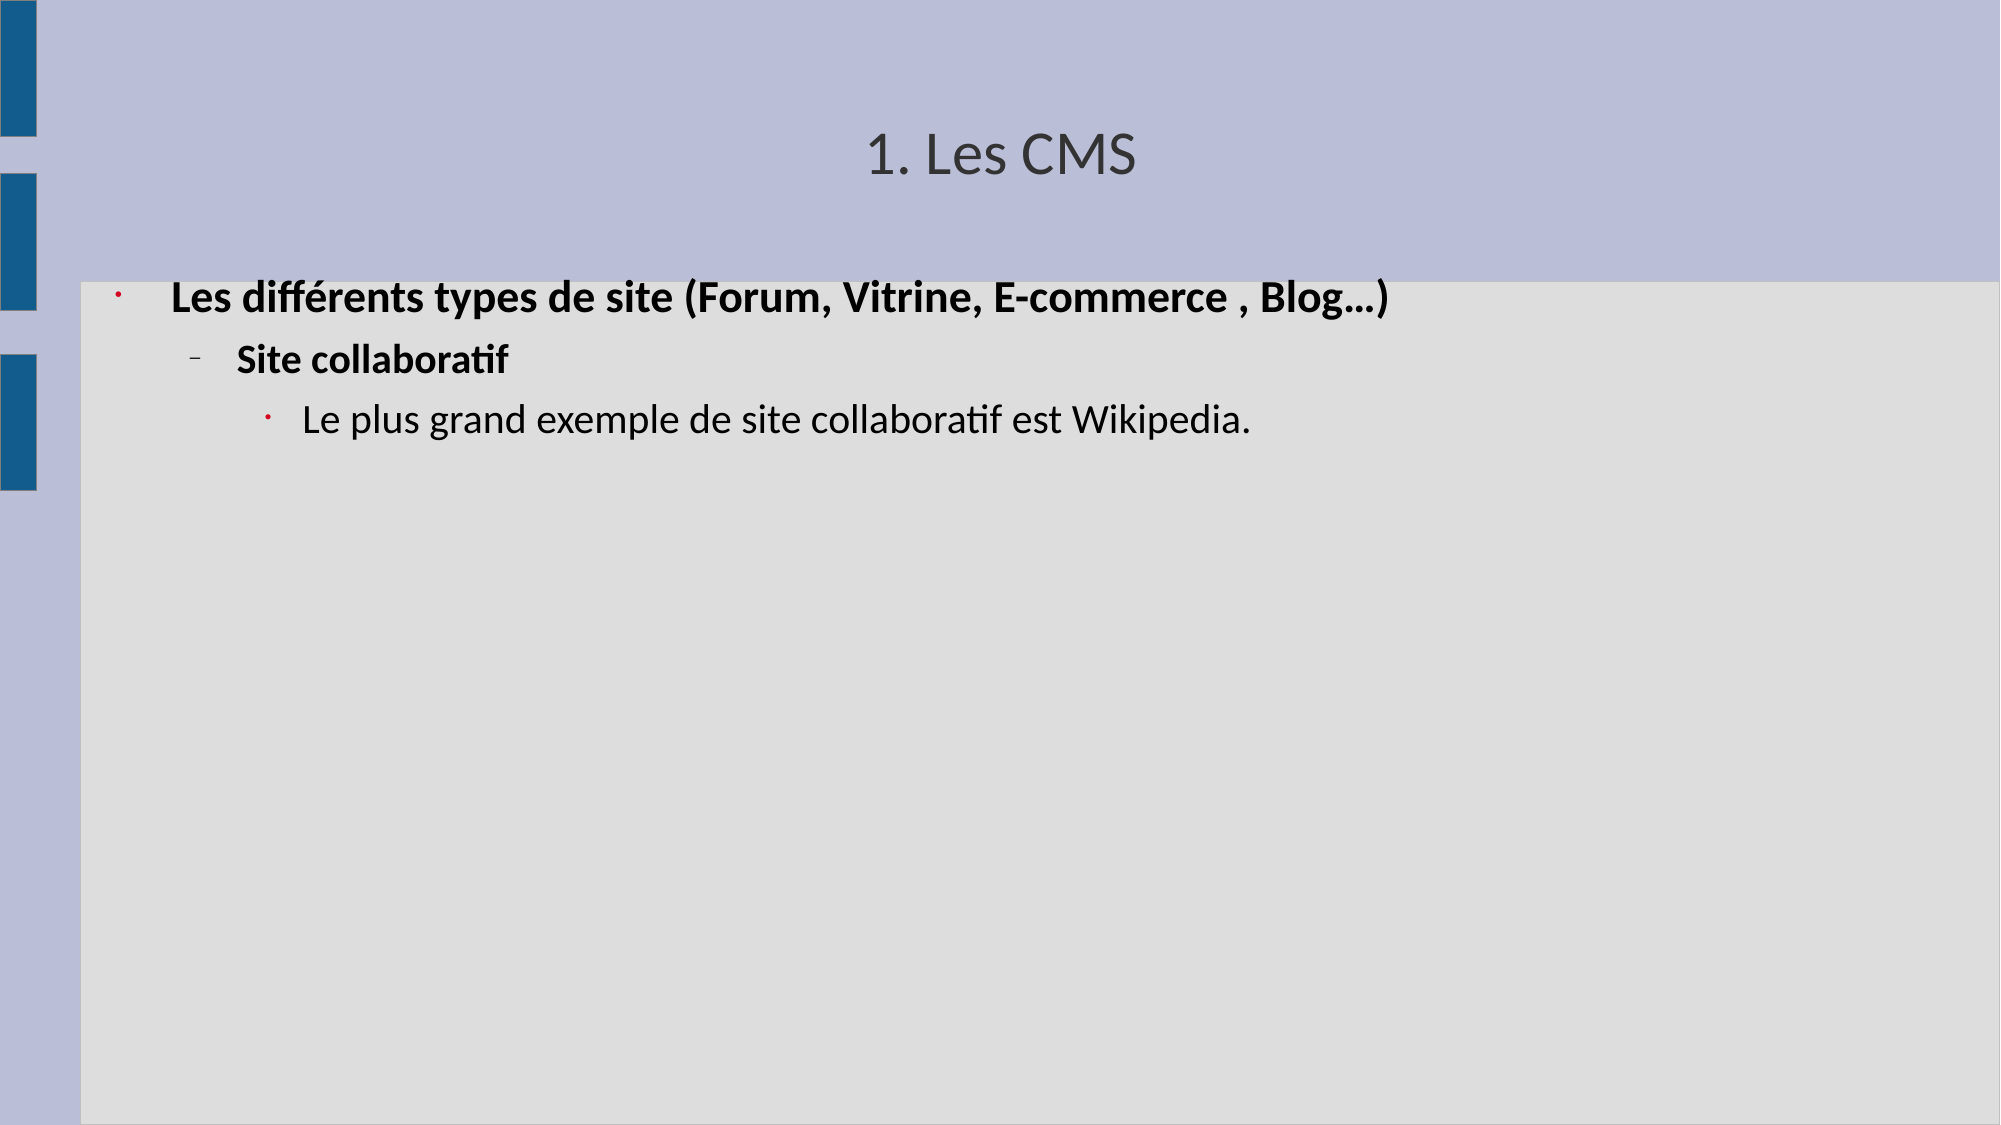

# 1. Les CMS
Les différents types de site (Forum, Vitrine, E-commerce , Blog…)
Site collaboratif
Le plus grand exemple de site collaboratif est Wikipedia.